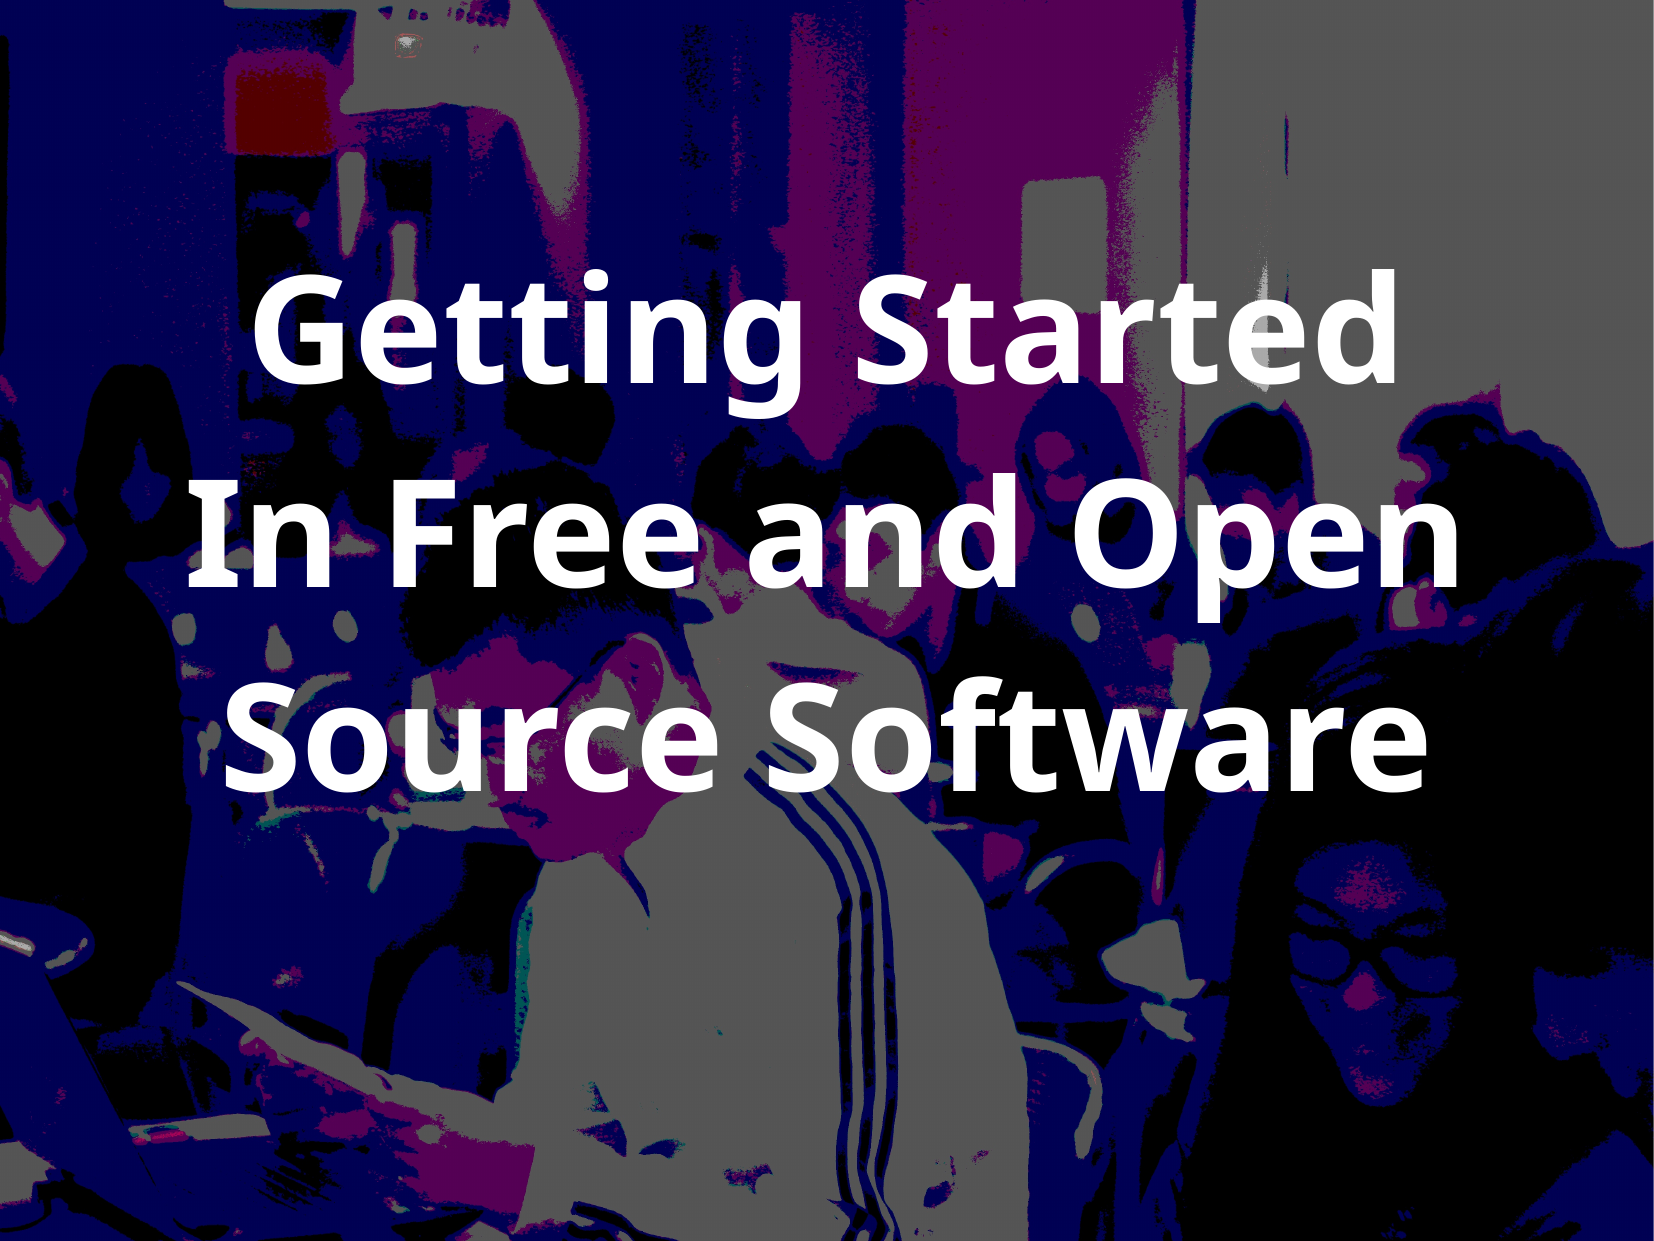

# Getting Started
In Free and Open Source Software